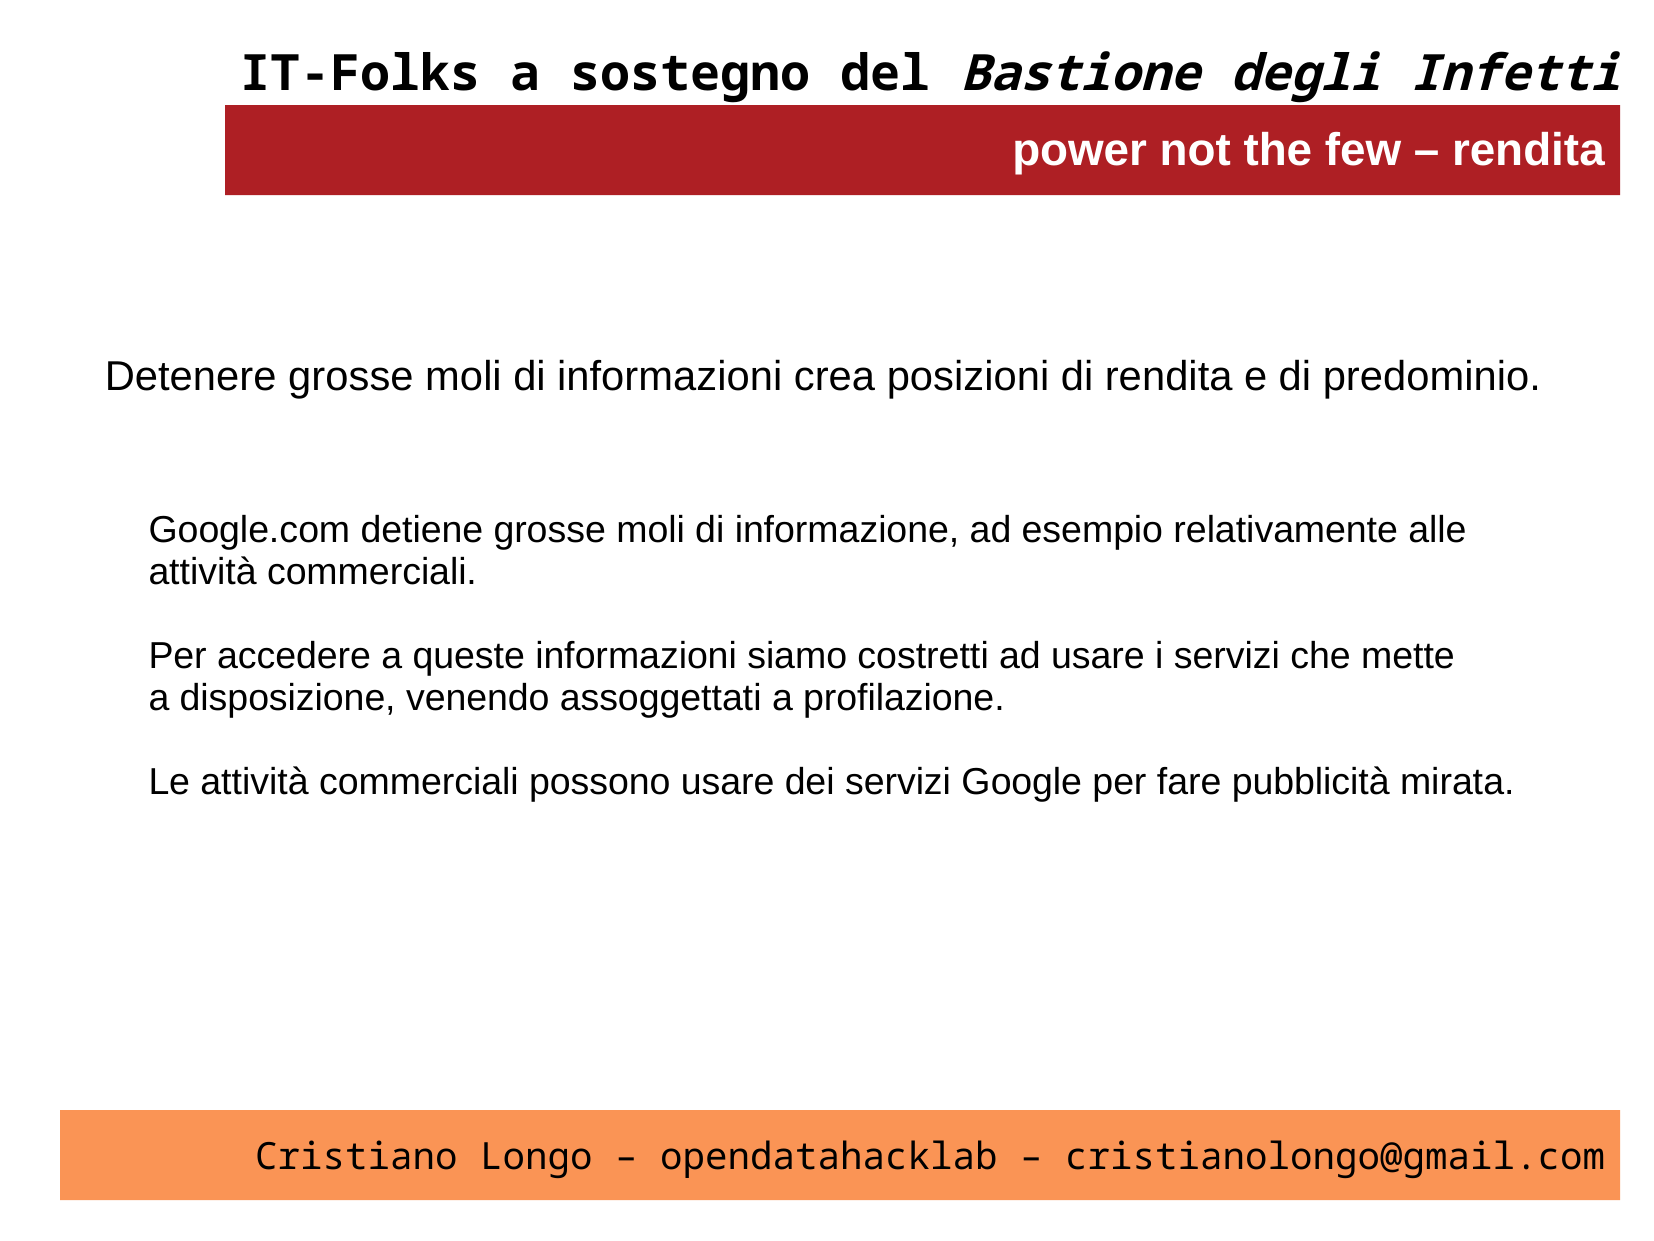

IT-Folks a sostegno del Bastione degli Infetti
power not the few – rendita
Detenere grosse moli di informazioni crea posizioni di rendita e di predominio.
Google.com detiene grosse moli di informazione, ad esempio relativamente alle
attività commerciali.
Per accedere a queste informazioni siamo costretti ad usare i servizi che mette
a disposizione, venendo assoggettati a profilazione.
Le attività commerciali possono usare dei servizi Google per fare pubblicità mirata.
Cristiano Longo – opendatahacklab – cristianolongo@gmail.com